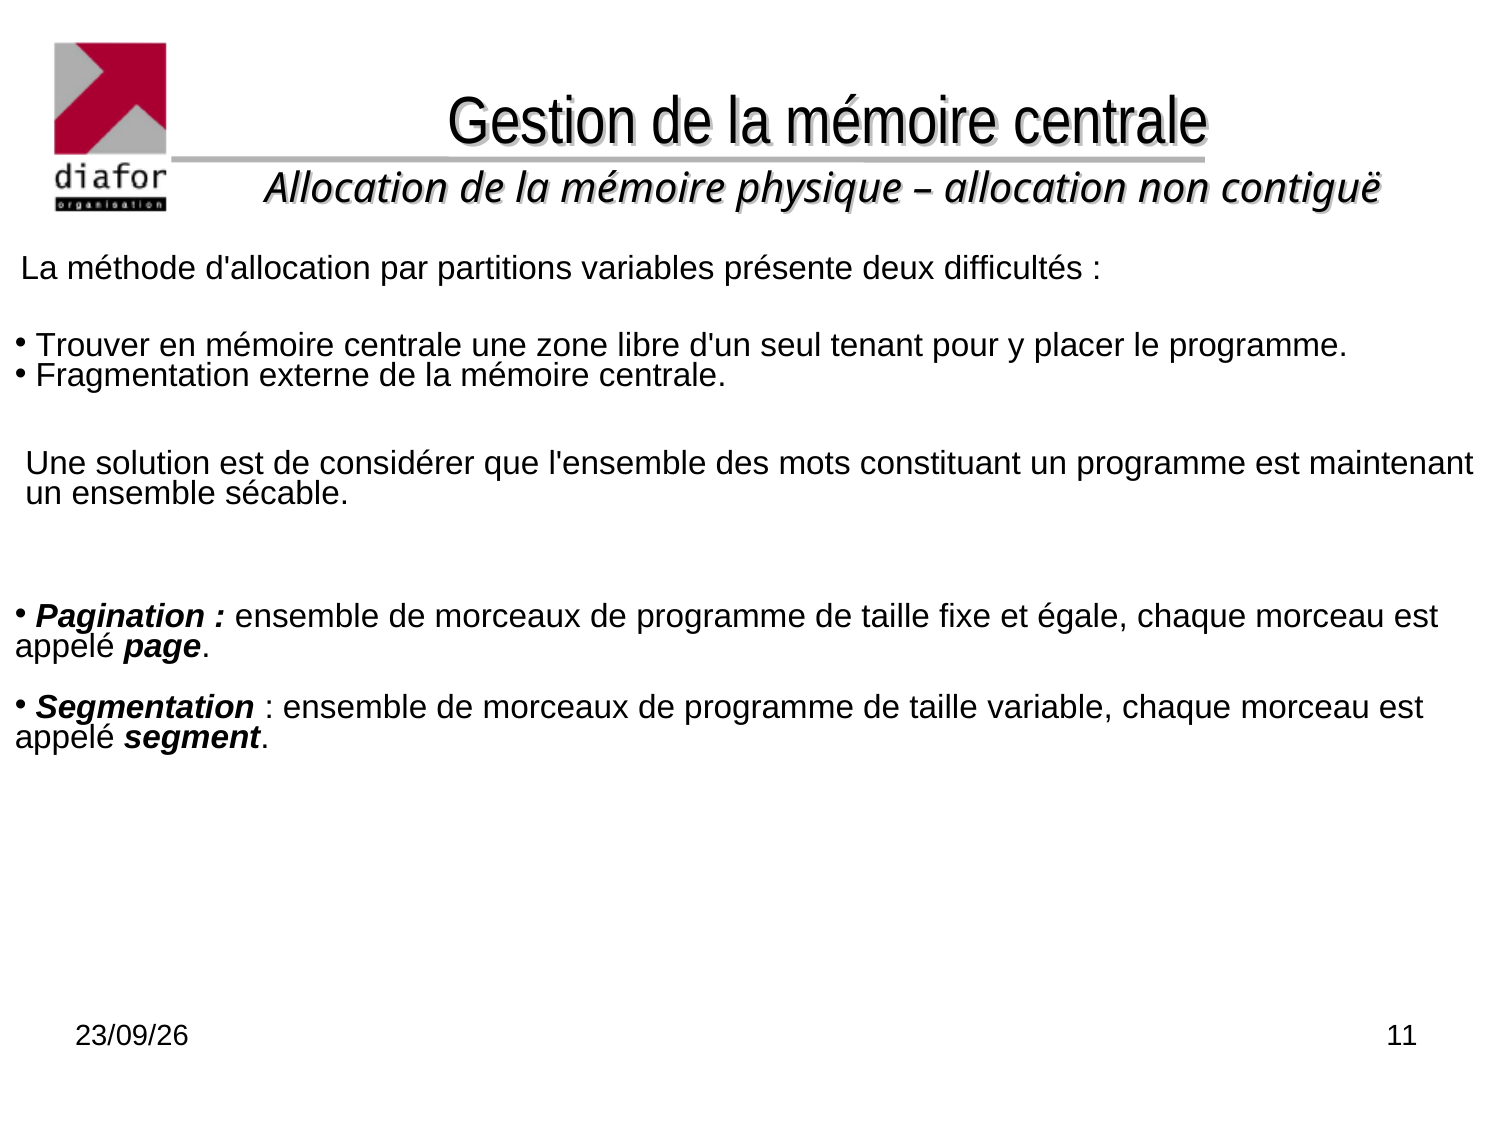

# Gestion de la mémoire centrale Allocation de la mémoire physique – allocation non contiguë
La méthode d'allocation par partitions variables présente deux difficultés :
 Trouver en mémoire centrale une zone libre d'un seul tenant pour y placer le programme.
 Fragmentation externe de la mémoire centrale.
Une solution est de considérer que l'ensemble des mots constituant un programme est maintenant
un ensemble sécable.
 Pagination : ensemble de morceaux de programme de taille fixe et égale, chaque morceau est
appelé page.
 Segmentation : ensemble de morceaux de programme de taille variable, chaque morceau est
appelé segment.
11